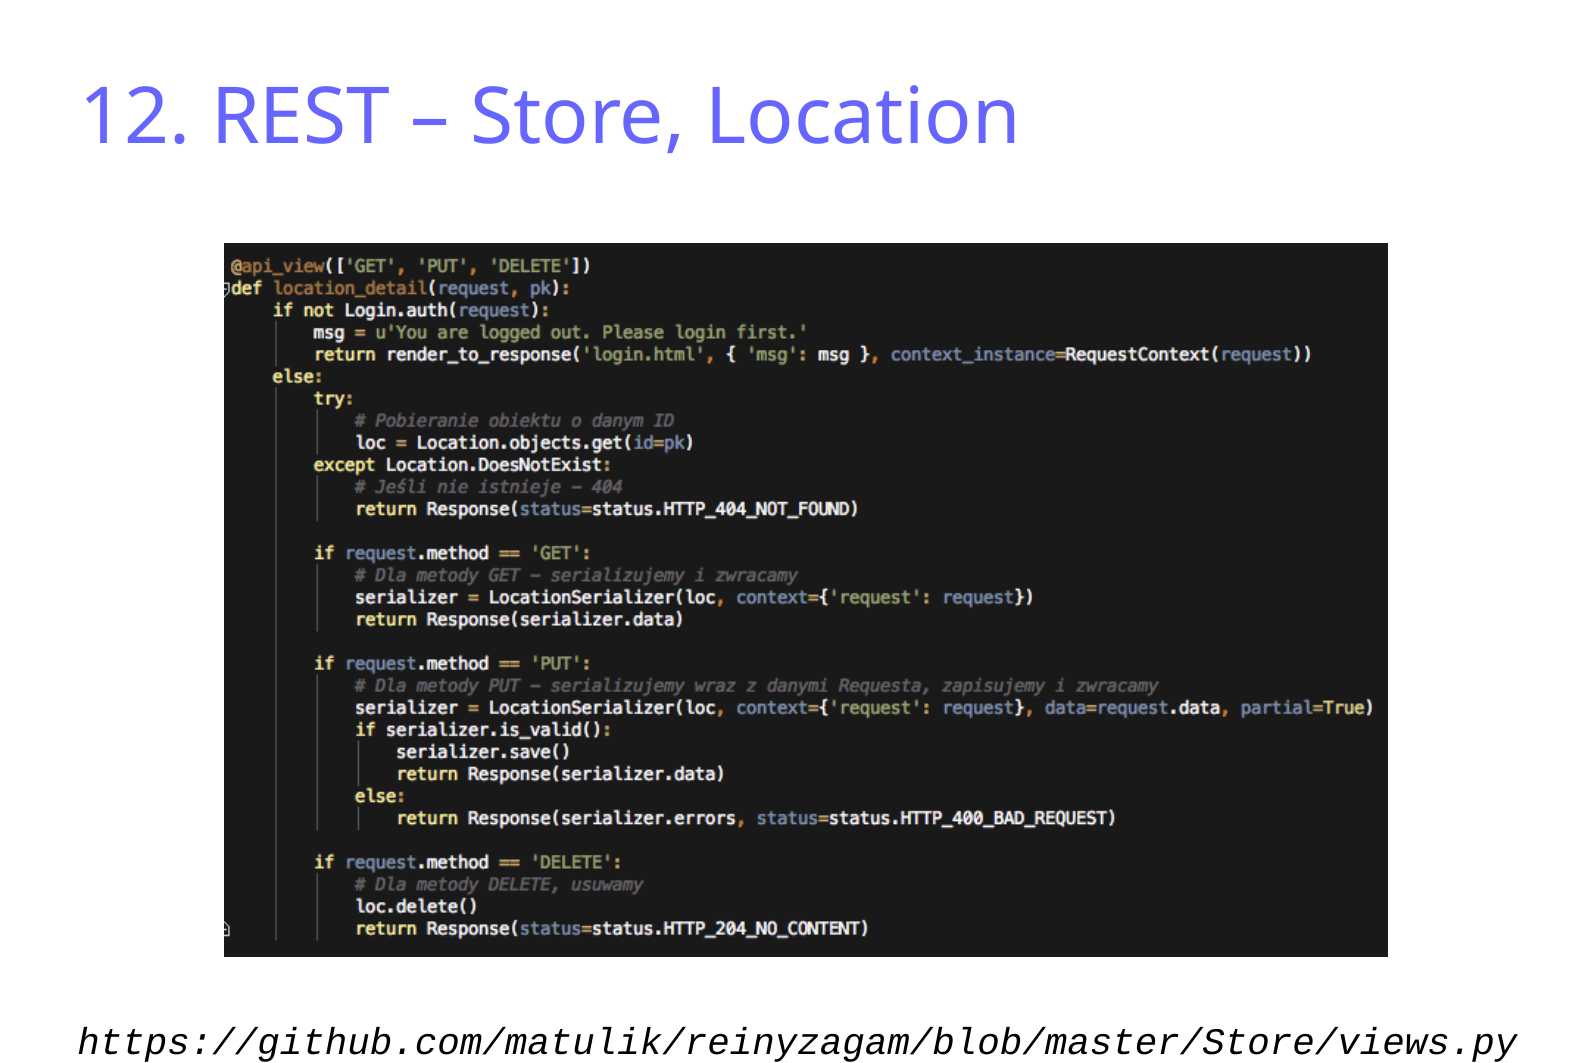

# 12. REST – Store, Location
https://github.com/matulik/reinyzagam/blob/master/Store/views.py